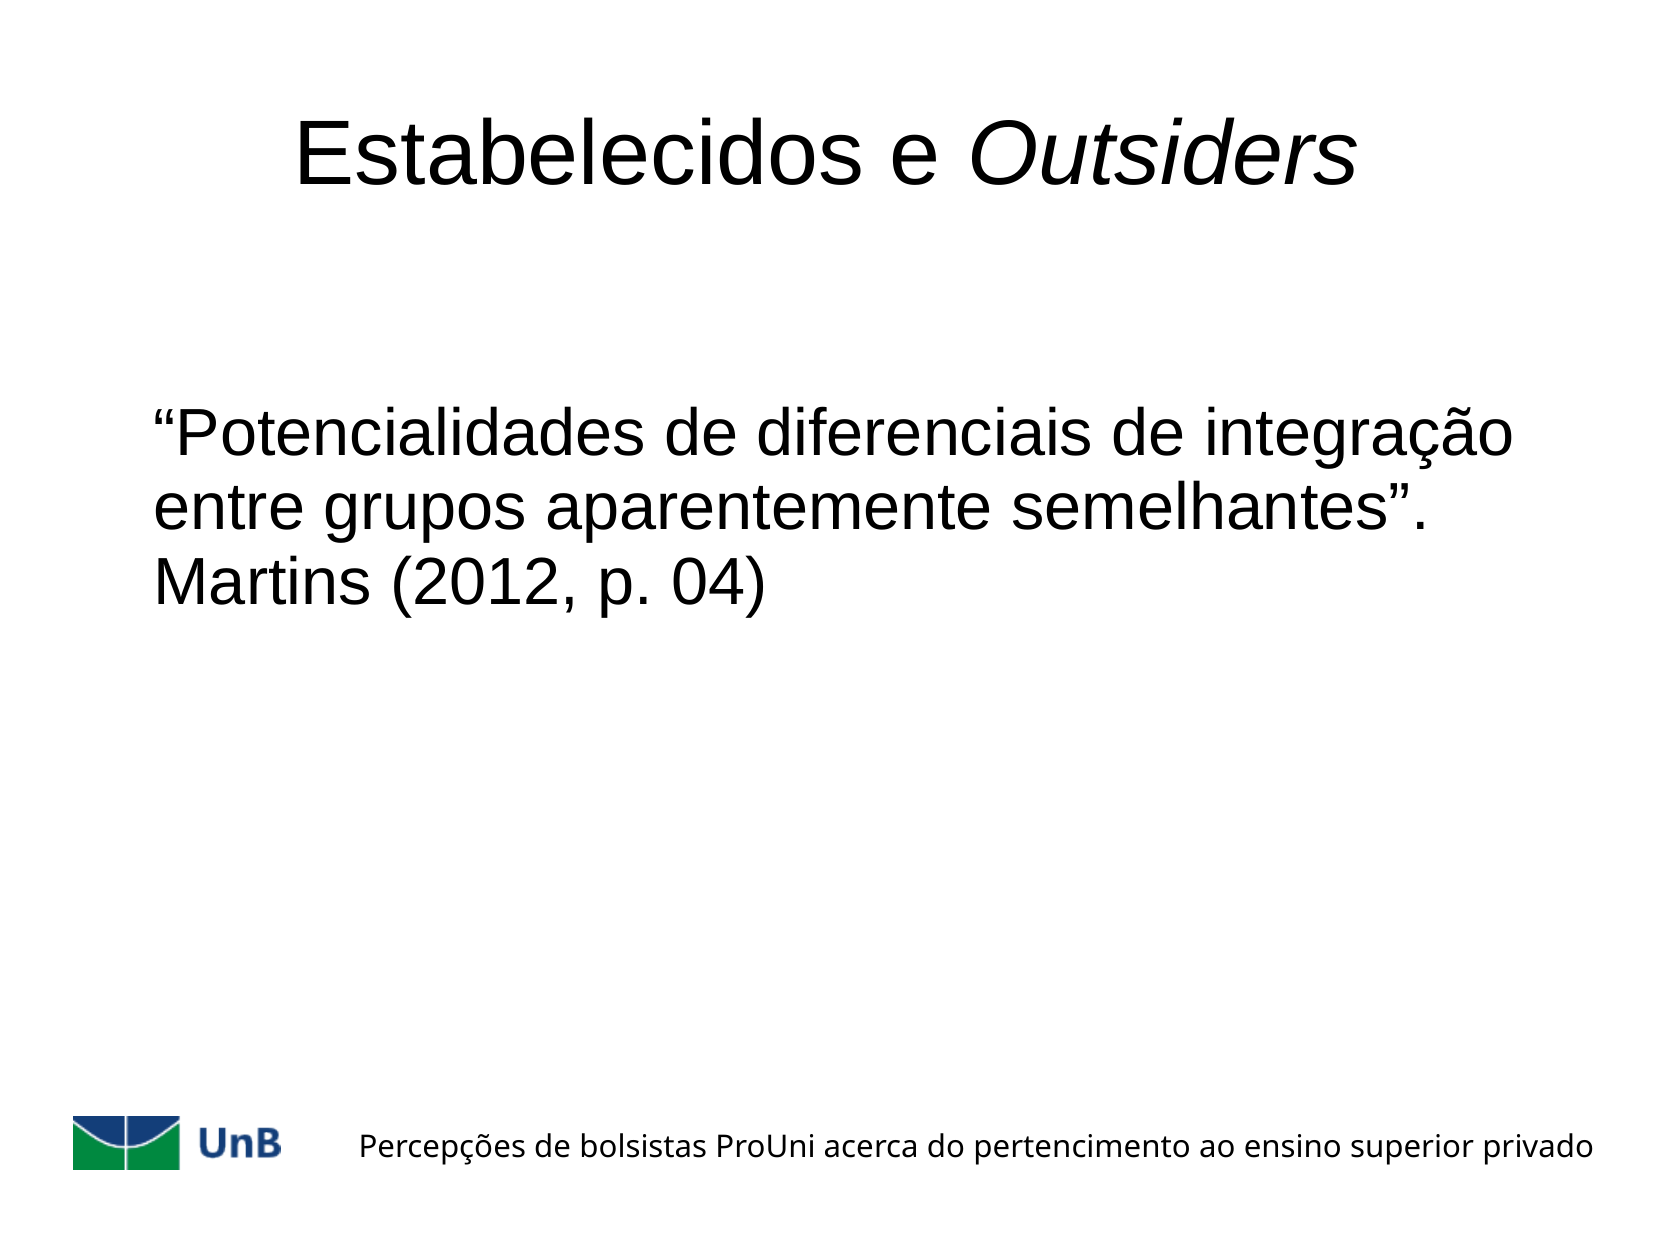

# Estabelecidos e Outsiders
“Potencialidades de diferenciais de integração entre grupos aparentemente semelhantes”. Martins (2012, p. 04)
Percepções de bolsistas ProUni acerca do pertencimento ao ensino superior privado